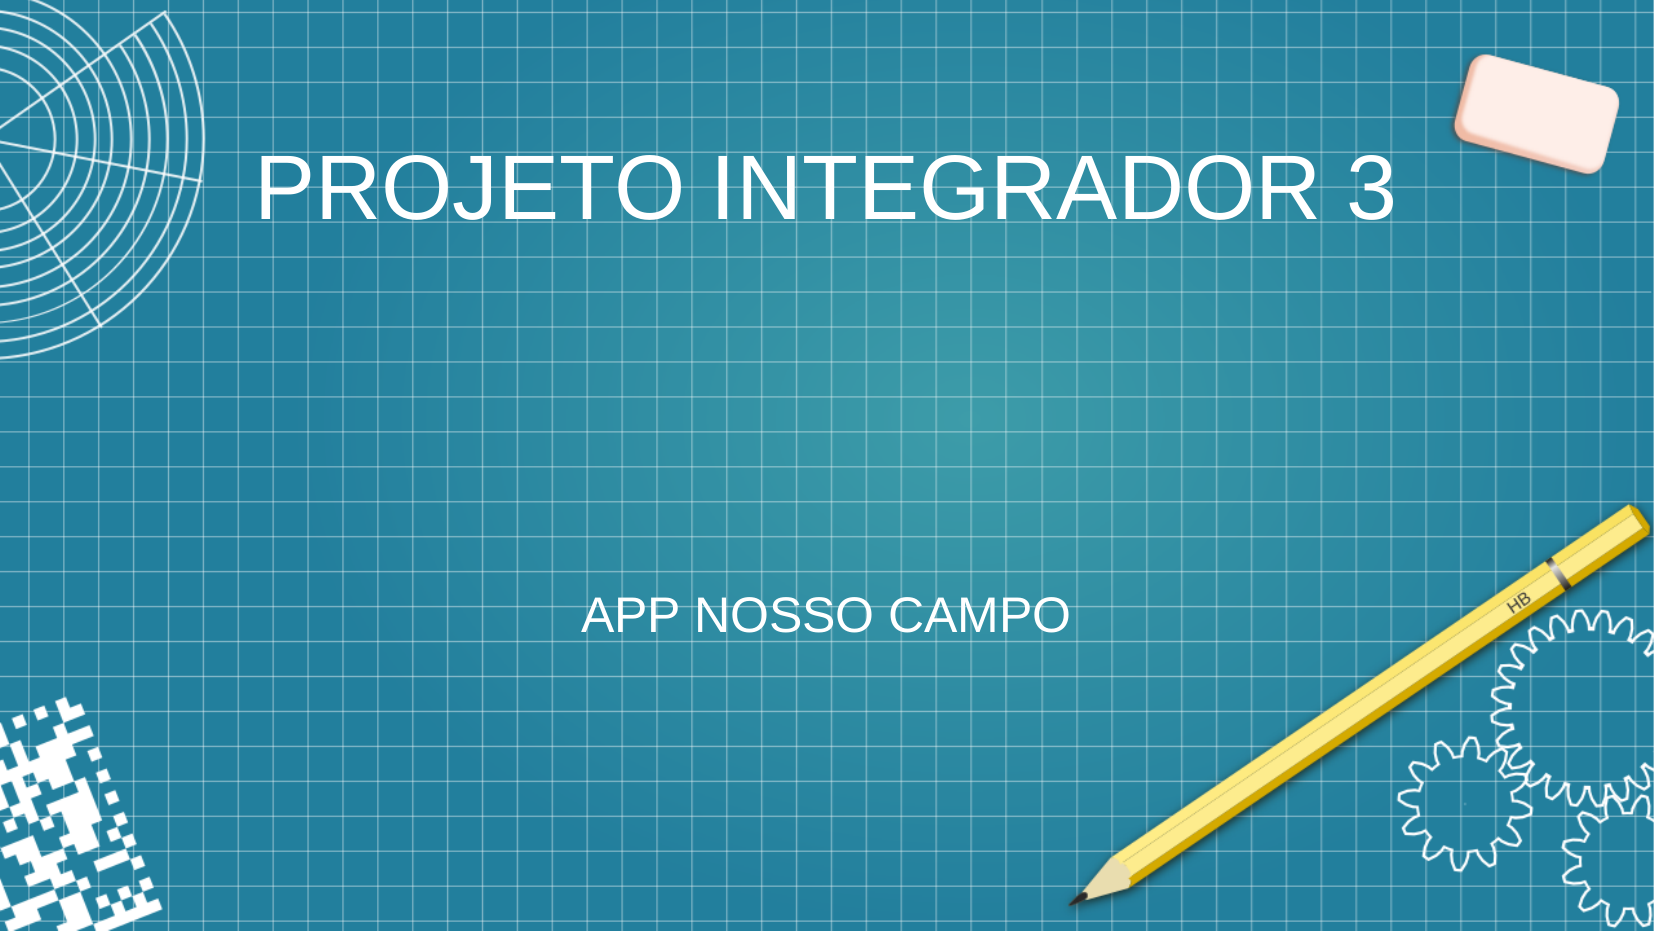

# PROJETO INTEGRADOR 3
APP NOSSO CAMPO